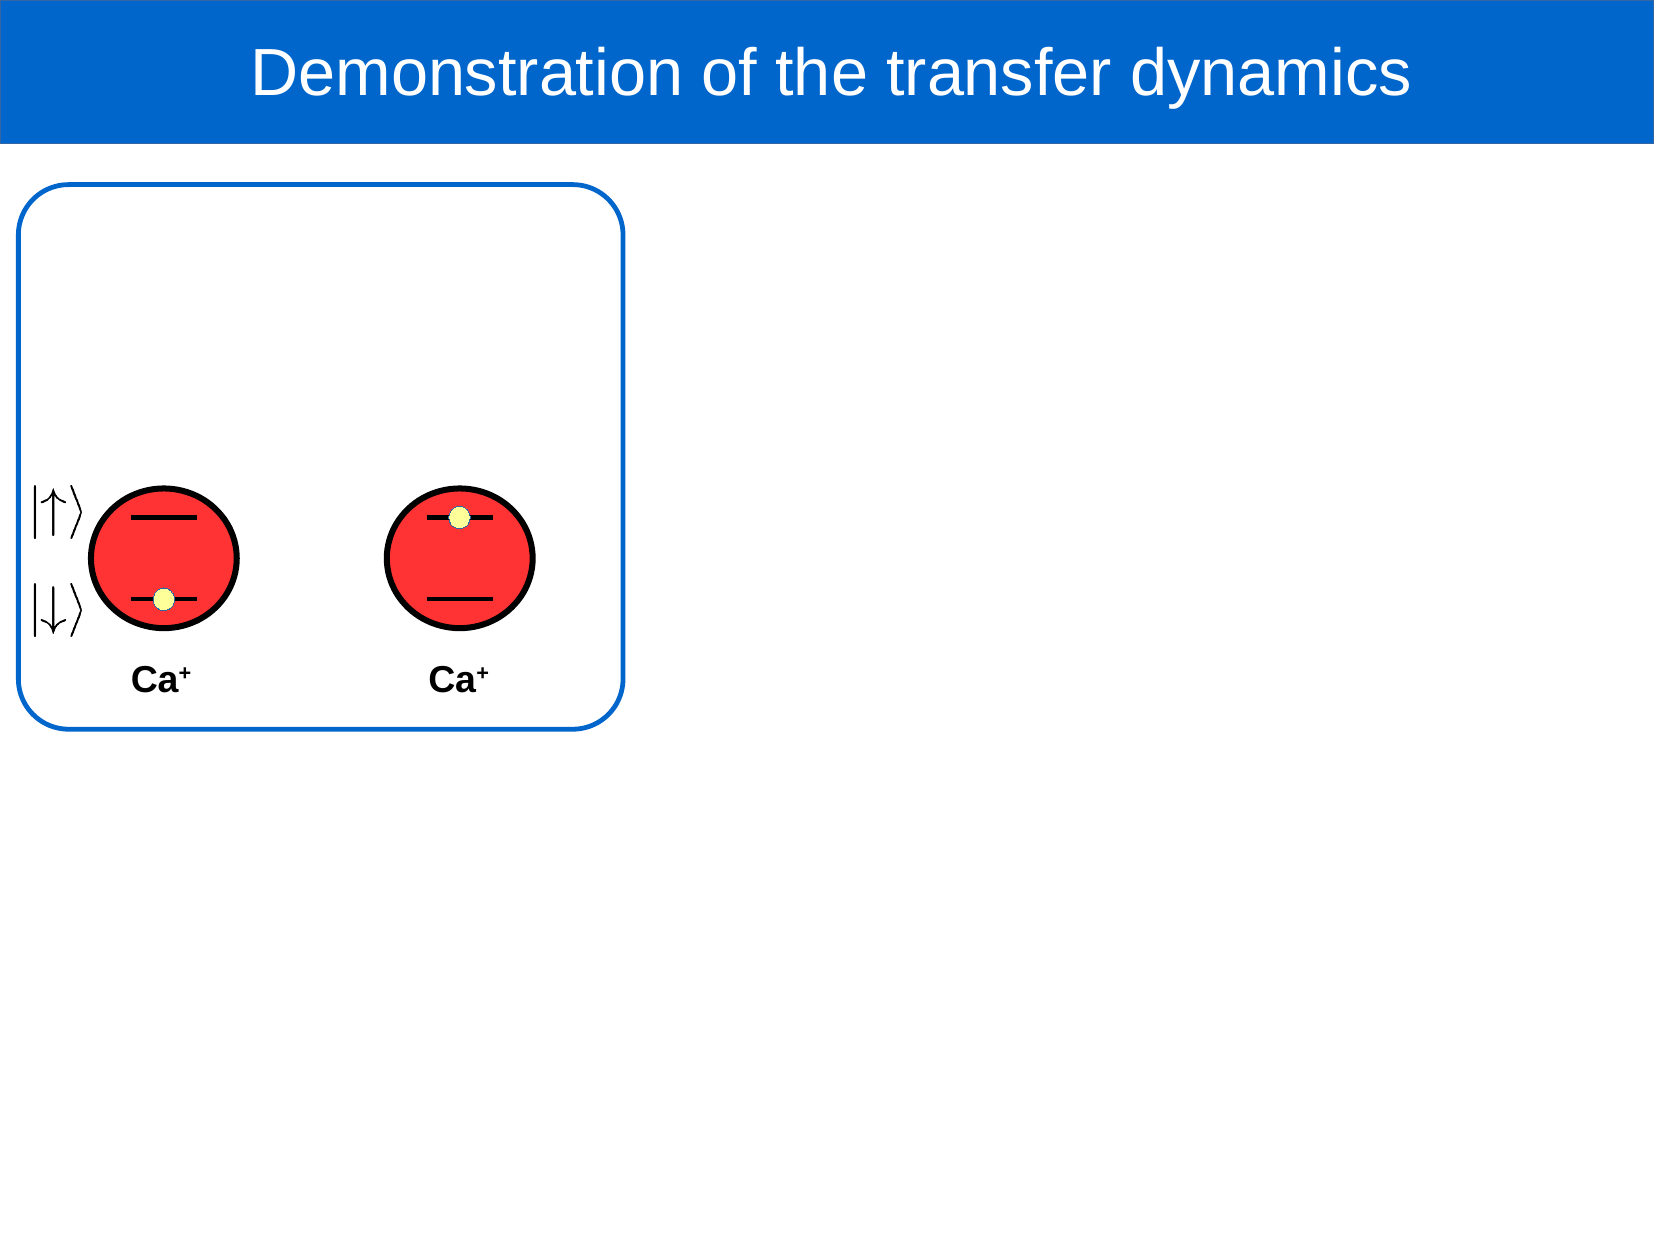

# Demonstration of the transfer dynamics
Ca+
Ca+